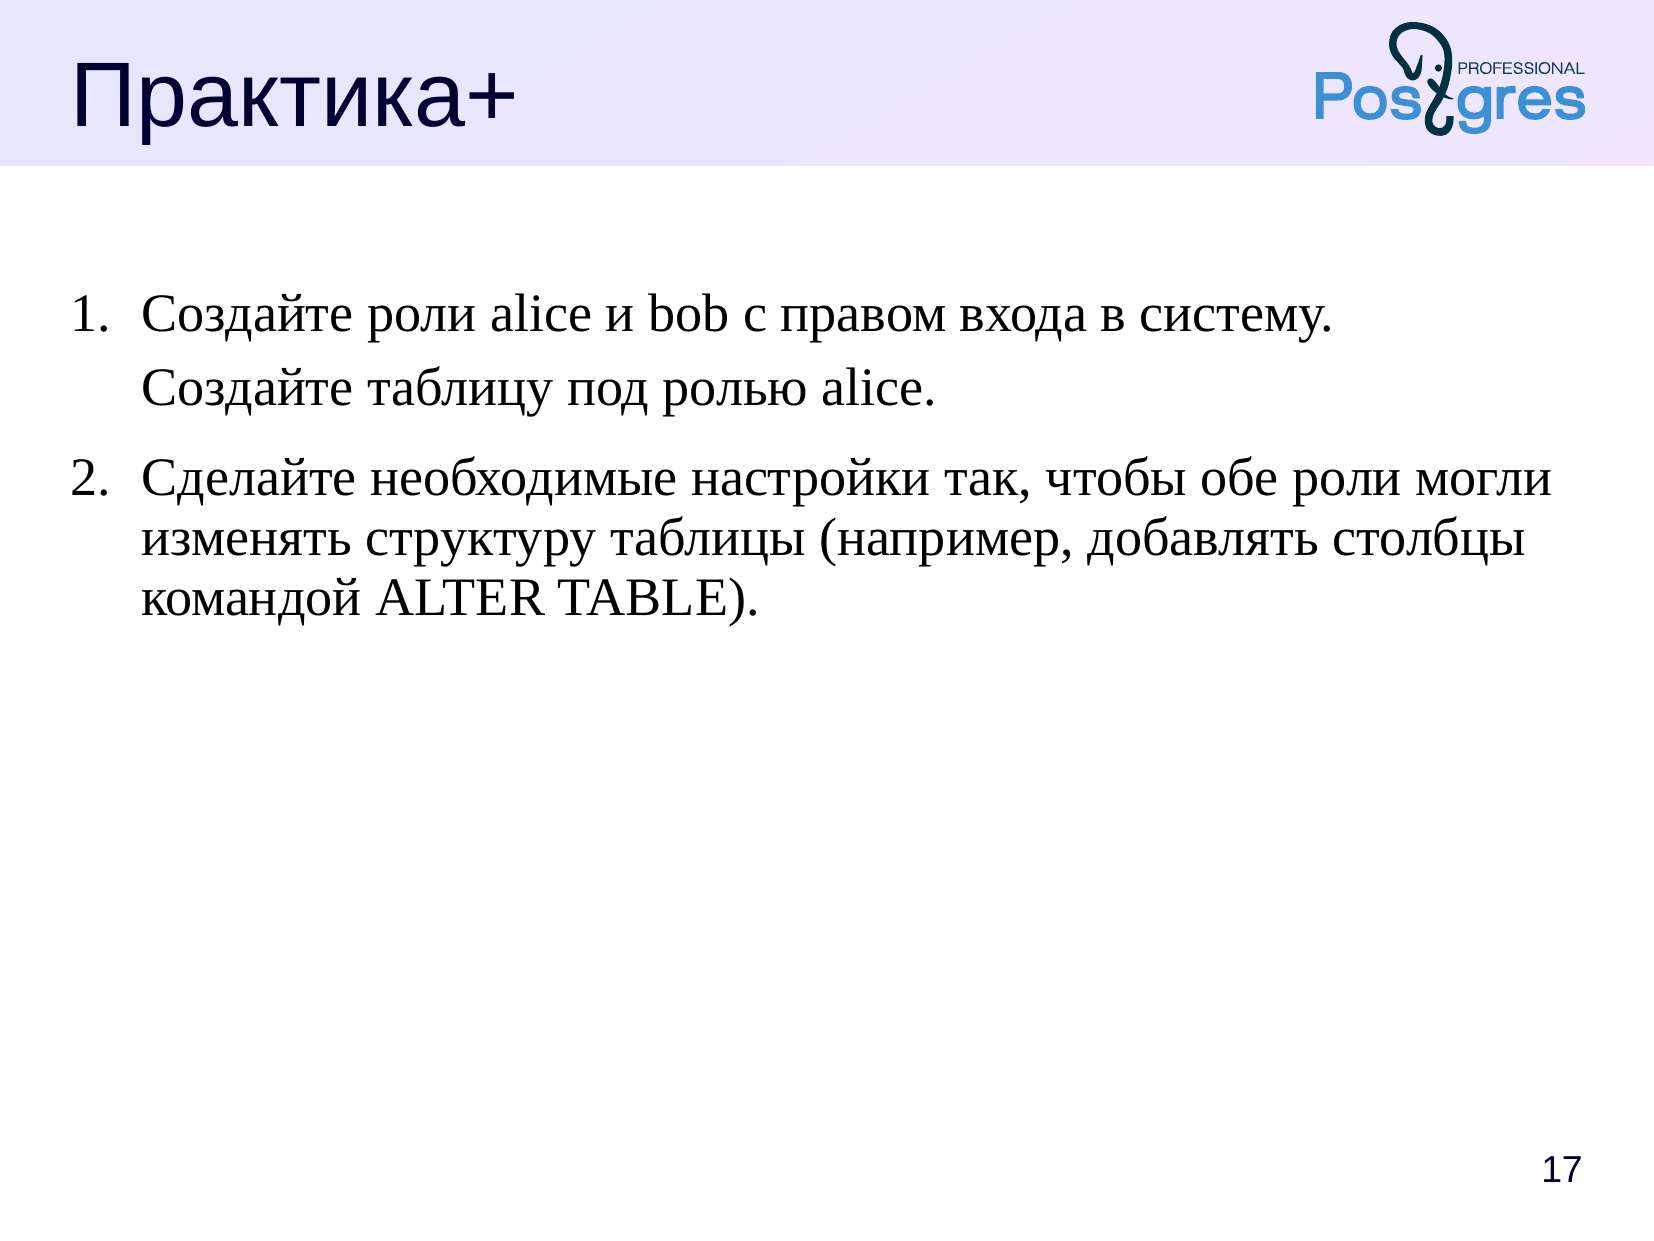

# Практика+
Создайте роли alice и bob с правом входа в систему.
Создайте таблицу под ролью alice.
Сделайте необходимые настройки так, чтобы обе роли могли изменять структуру таблицы (например, добавлять столбцы командой ALTER TABLE).